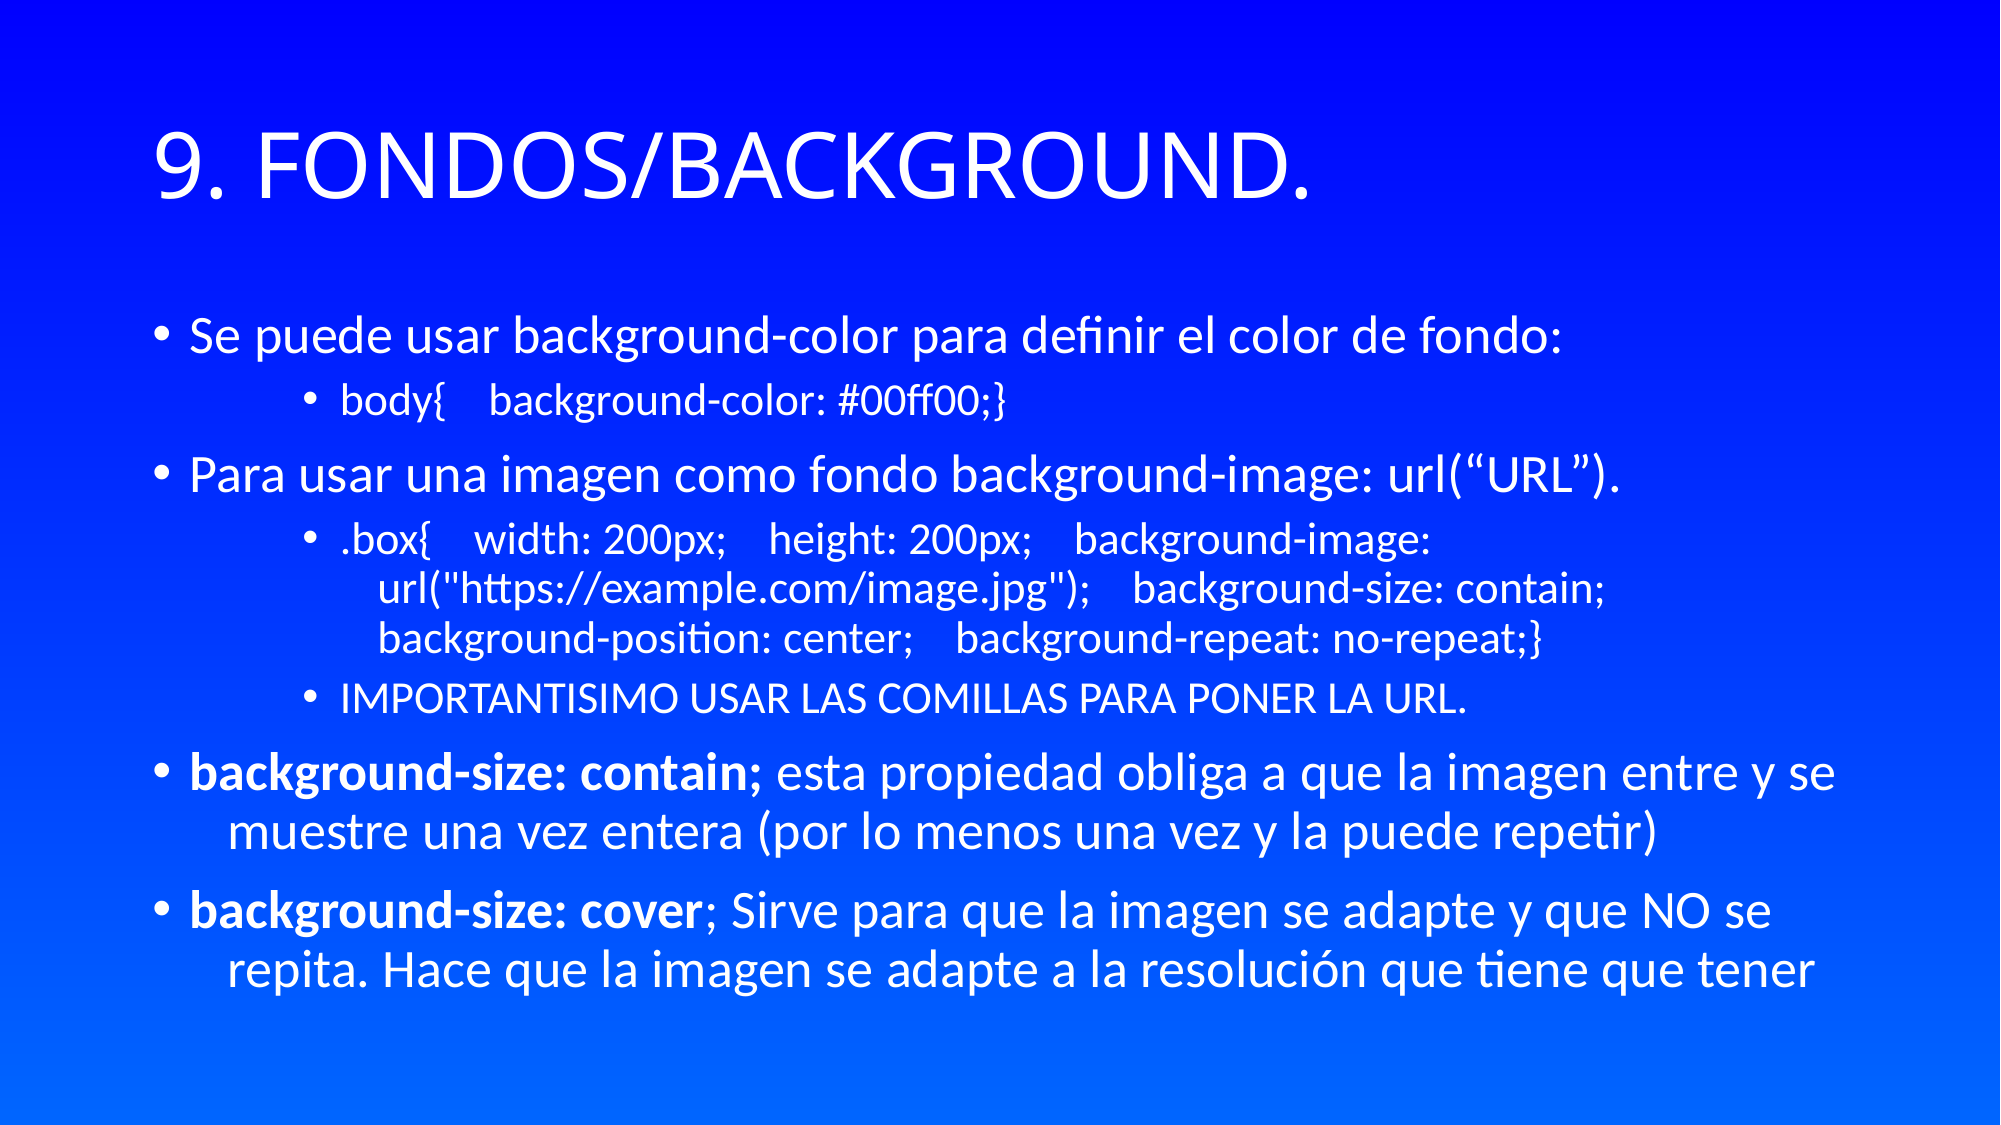

# 9. FONDOS/BACKGROUND.
Se puede usar background-color para definir el color de fondo:
body{ background-color: #00ff00;}
Para usar una imagen como fondo background-image: url(“URL”).
.box{ width: 200px; height: 200px; background-image: url("https://example.com/image.jpg"); background-size: contain; background-position: center; background-repeat: no-repeat;}
IMPORTANTISIMO USAR LAS COMILLAS PARA PONER LA URL.
background-size: contain; esta propiedad obliga a que la imagen entre y se muestre una vez entera (por lo menos una vez y la puede repetir)
background-size: cover; Sirve para que la imagen se adapte y que NO se repita. Hace que la imagen se adapte a la resolución que tiene que tener